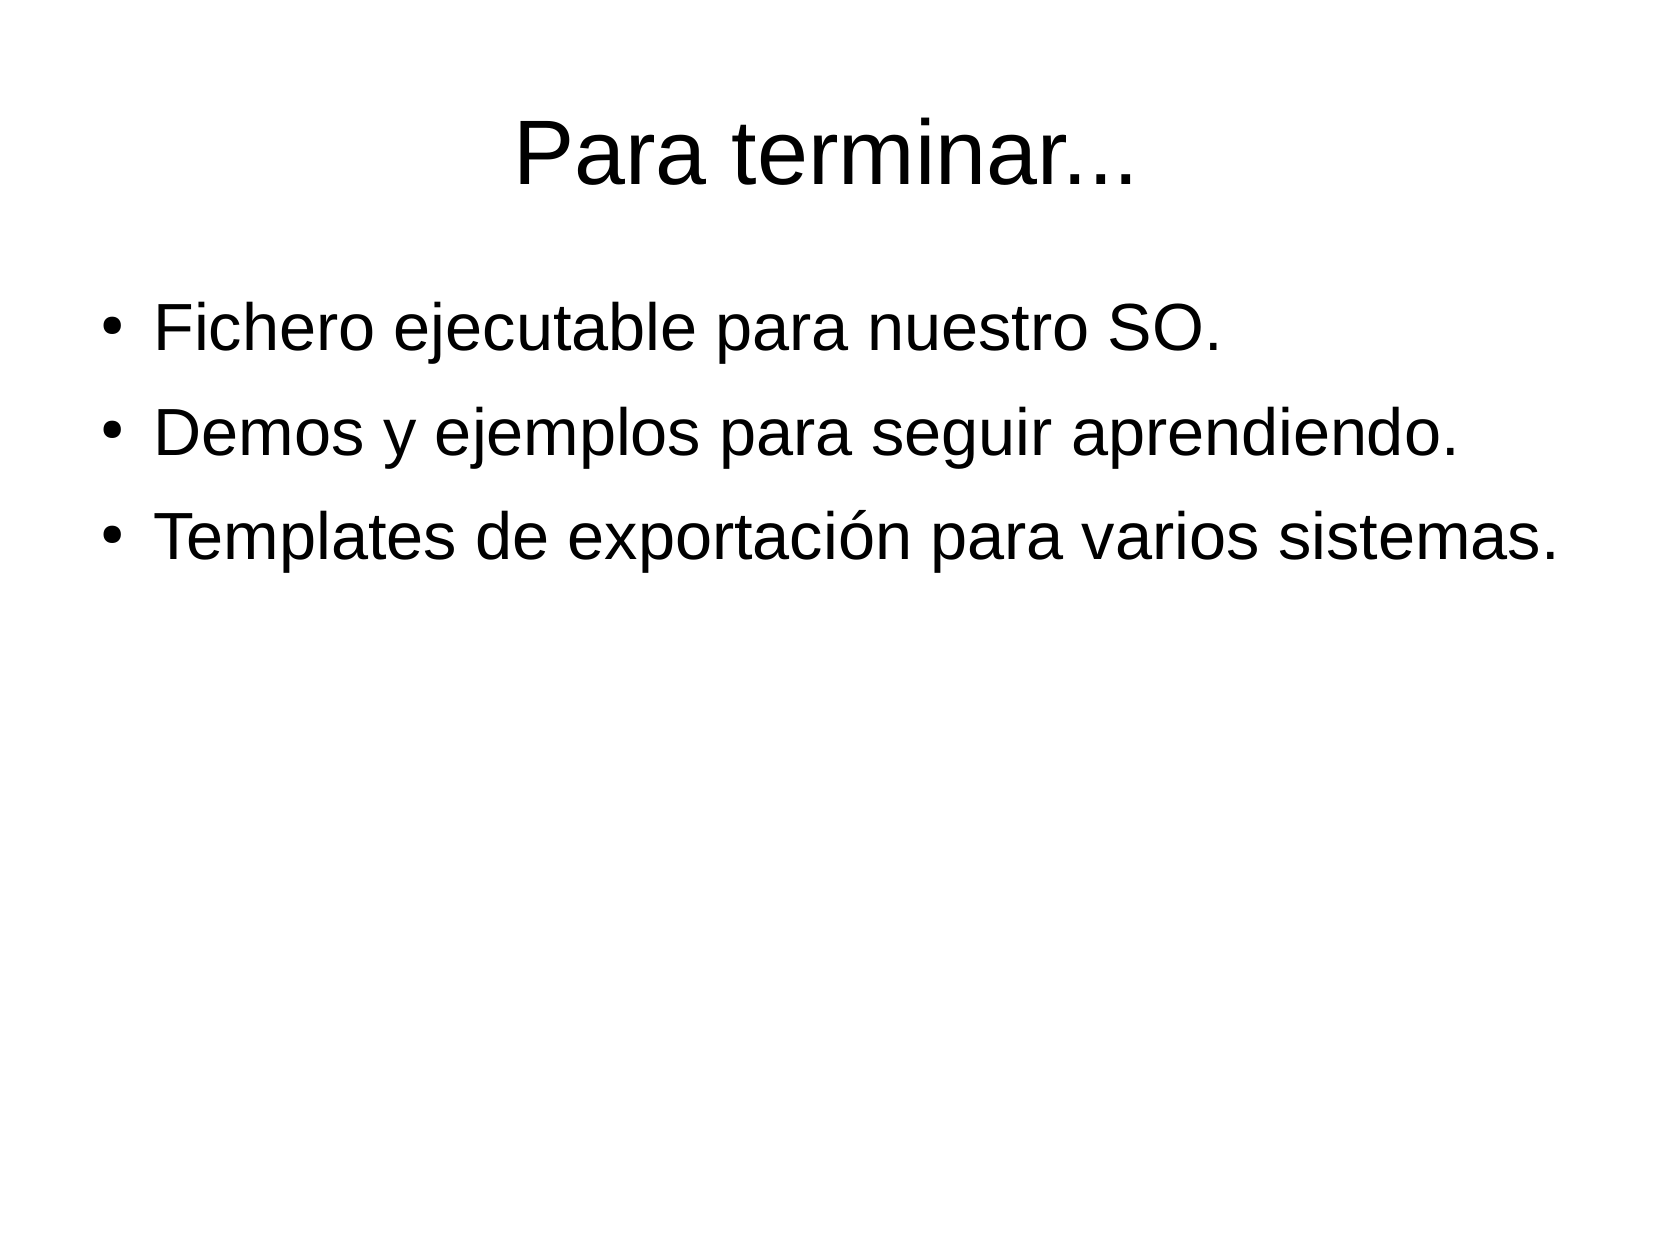

# Para terminar...
Fichero ejecutable para nuestro SO.
Demos y ejemplos para seguir aprendiendo.
Templates de exportación para varios sistemas.